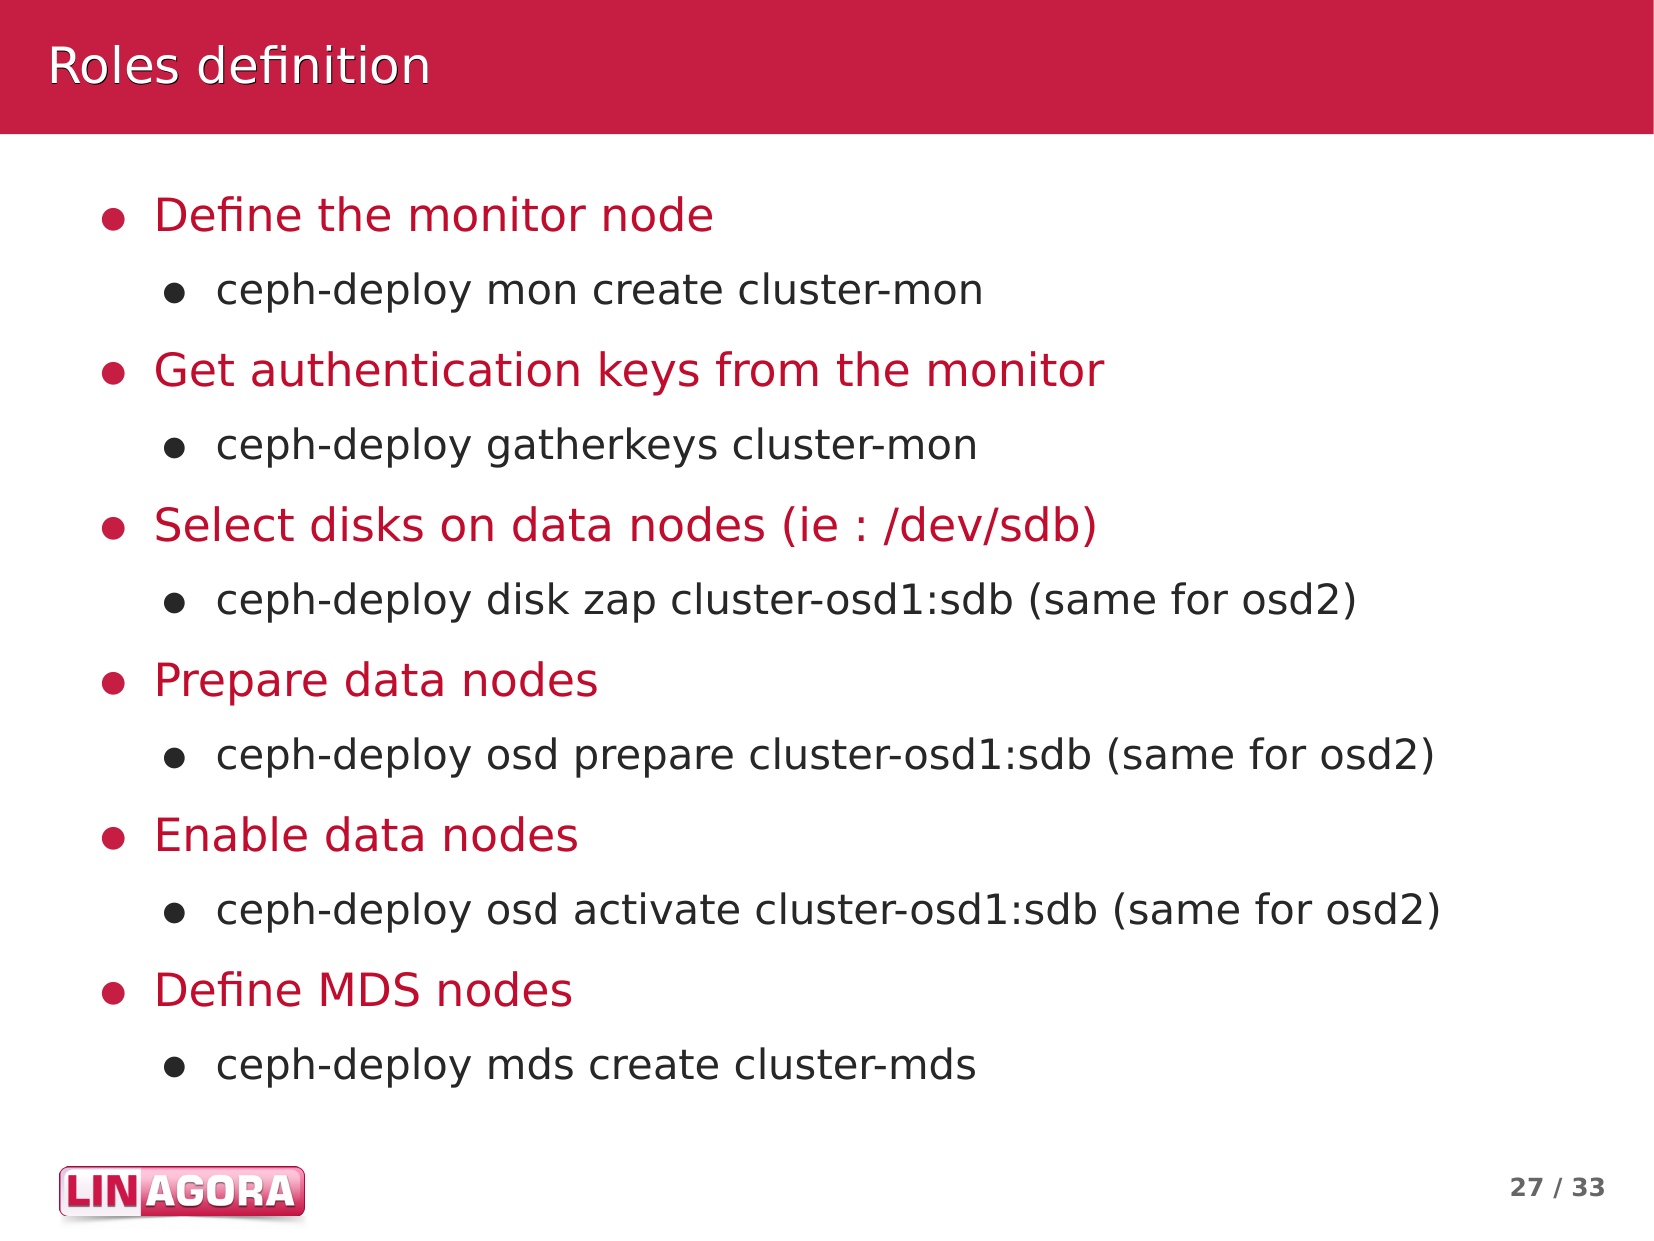

# Roles definition
Define the monitor node
ceph-deploy mon create cluster-mon
Get authentication keys from the monitor
ceph-deploy gatherkeys cluster-mon
Select disks on data nodes (ie : /dev/sdb)
ceph-deploy disk zap cluster-osd1:sdb (same for osd2)
Prepare data nodes
ceph-deploy osd prepare cluster-osd1:sdb (same for osd2)
Enable data nodes
ceph-deploy osd activate cluster-osd1:sdb (same for osd2)
Define MDS nodes
ceph-deploy mds create cluster-mds